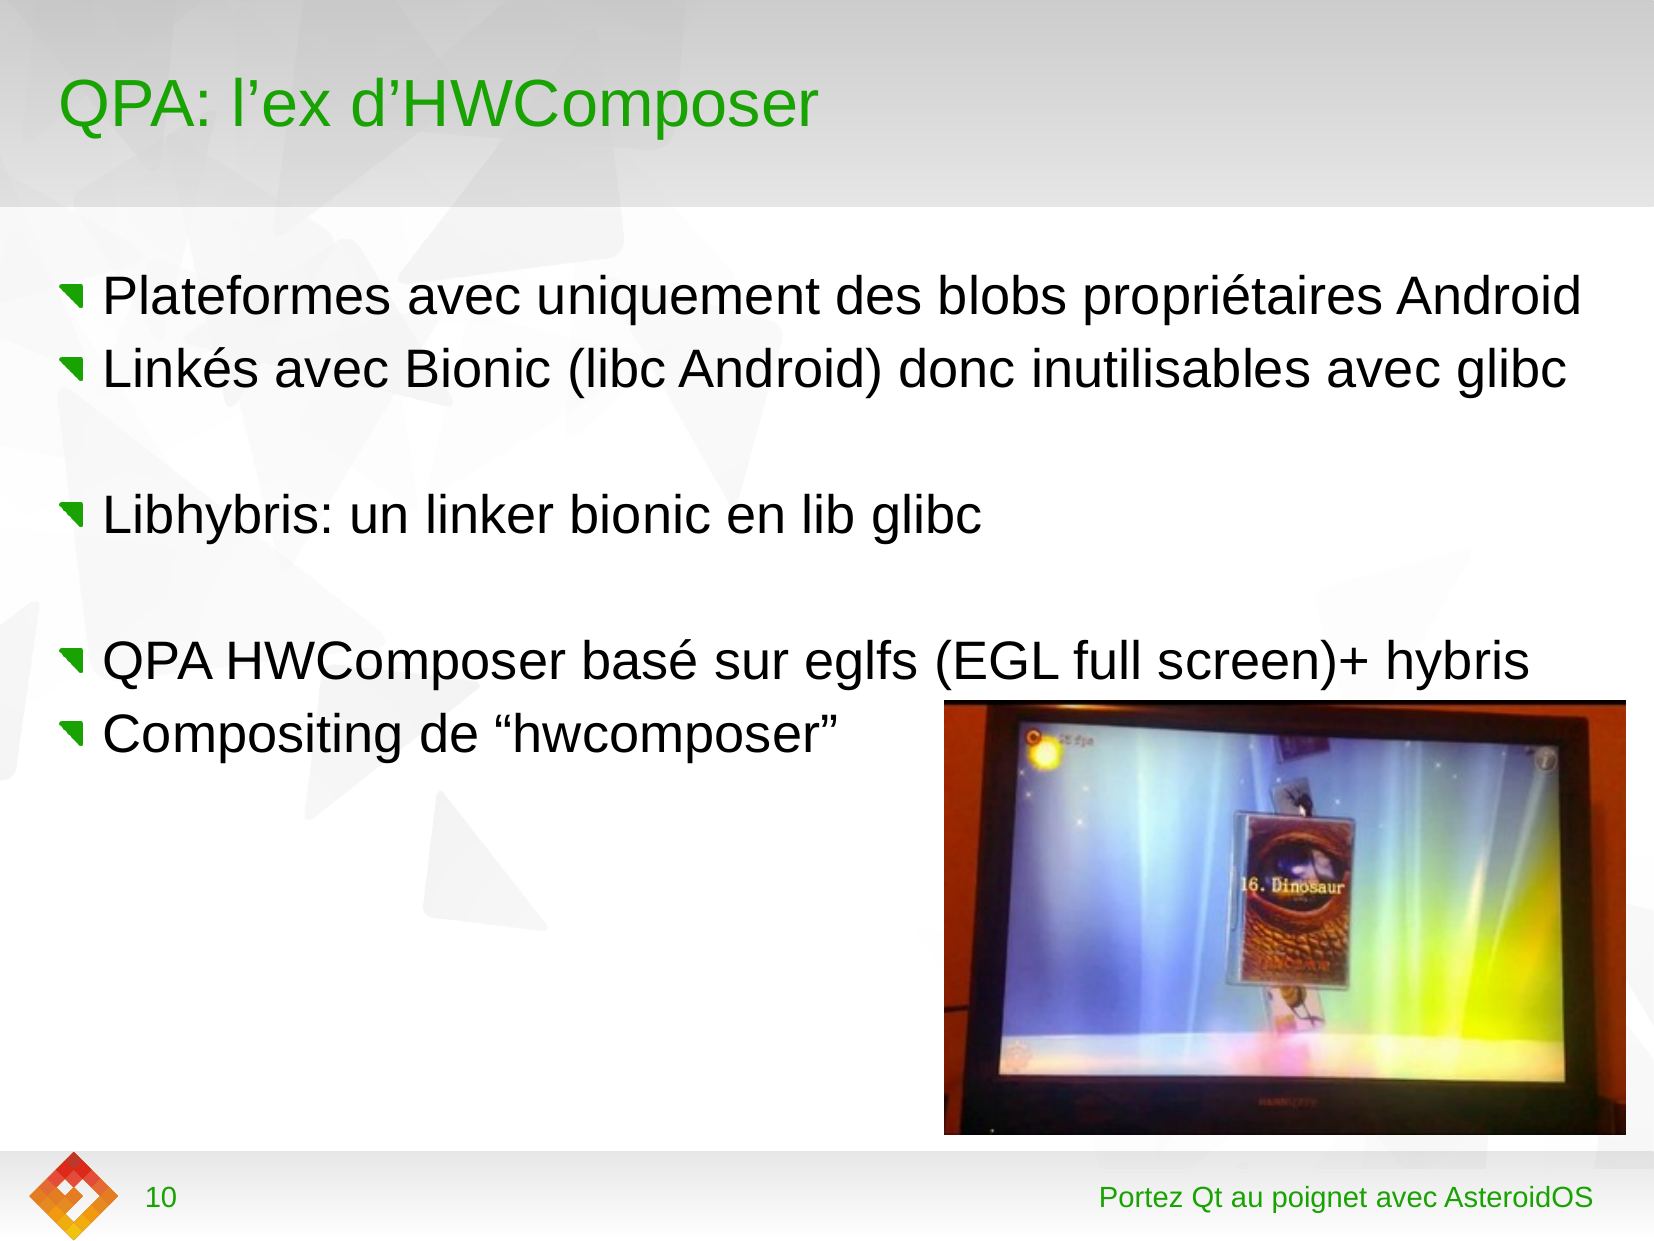

# QPA: l’ex d’HWComposer
Plateformes avec uniquement des blobs propriétaires Android
Linkés avec Bionic (libc Android) donc inutilisables avec glibc
Libhybris: un linker bionic en lib glibc
QPA HWComposer basé sur eglfs (EGL full screen)+ hybris
Compositing de “hwcomposer”
10
Portez Qt au poignet avec AsteroidOS